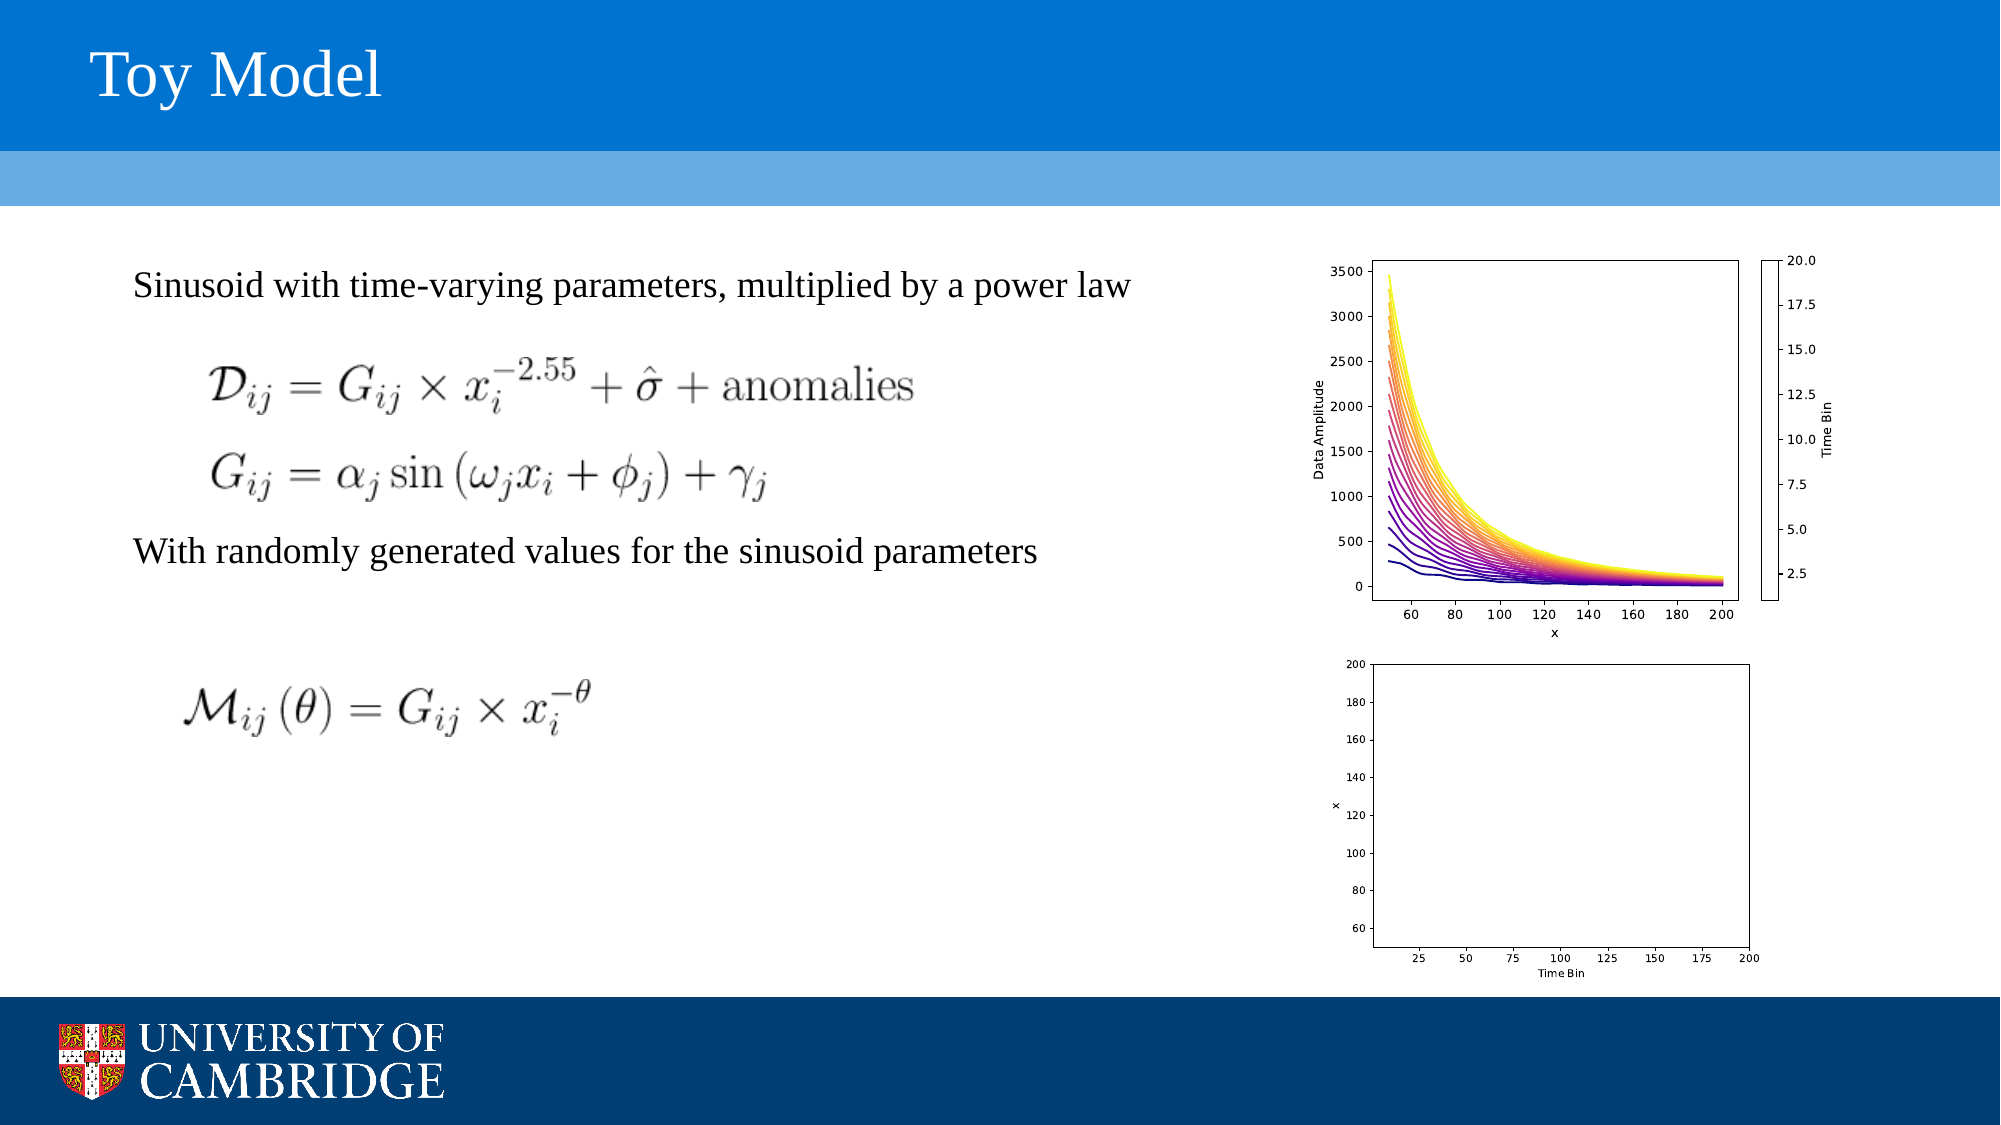

# Toy Model
Sinusoid with time-varying parameters, multiplied by a power law
With randomly generated values for the sinusoid parameters